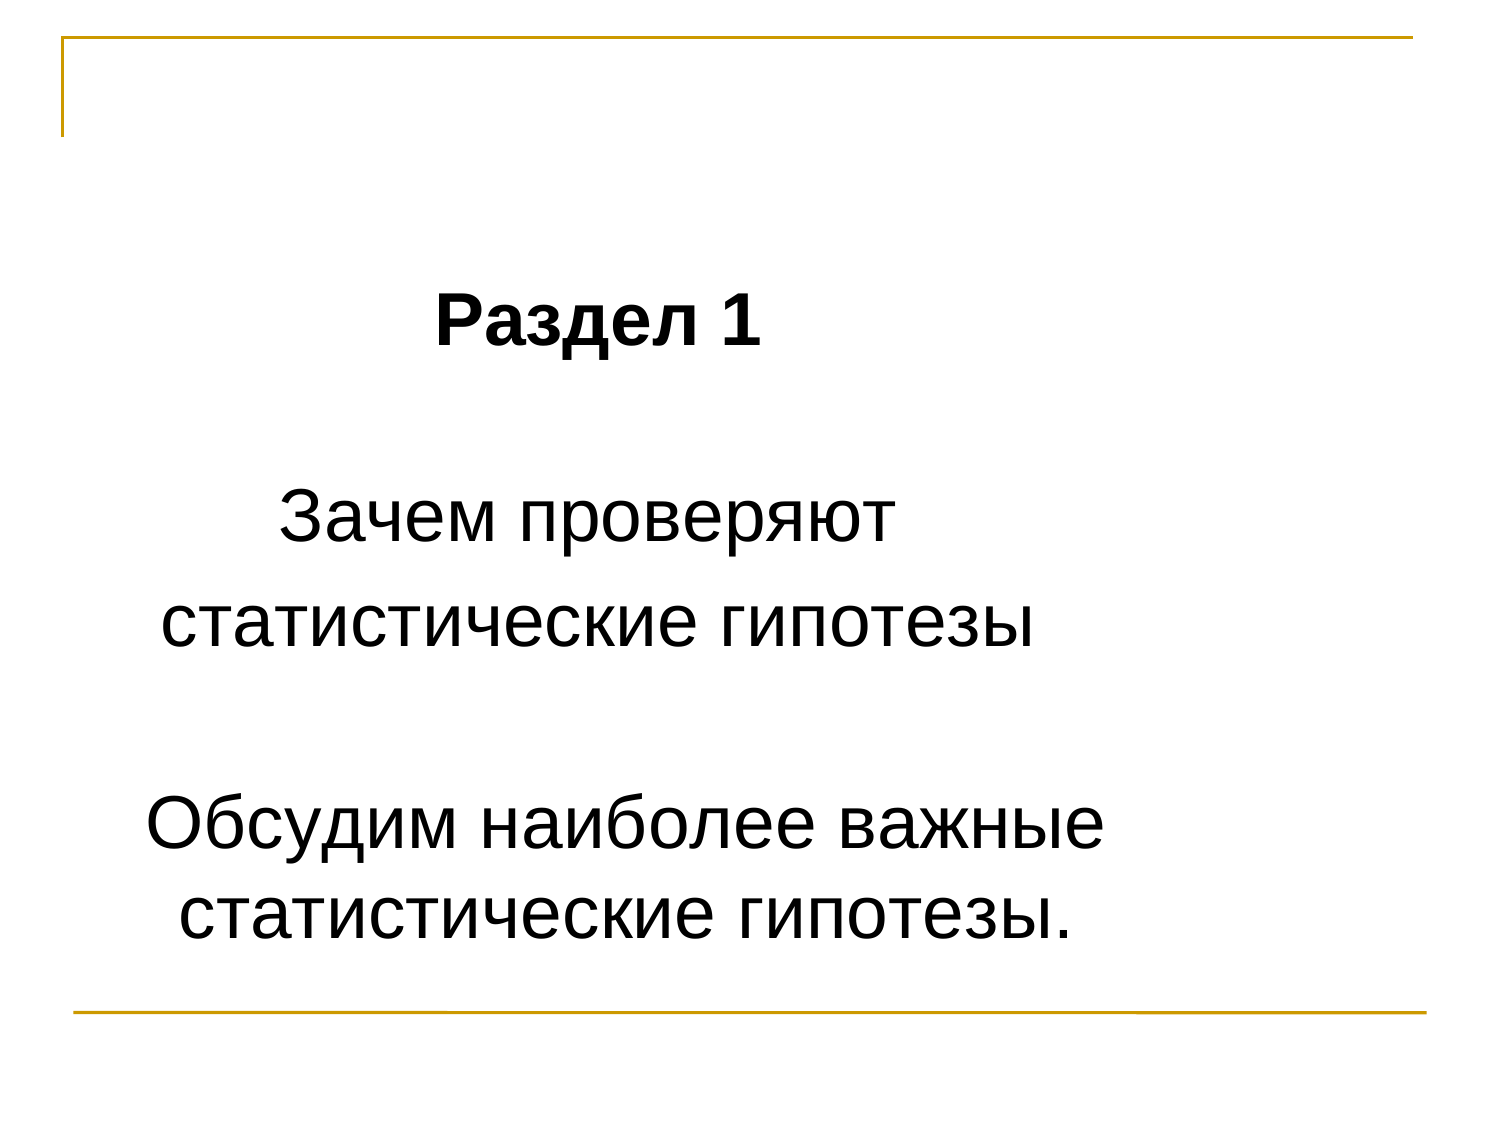

#
Раздел 1
Зачем проверяют
статистические гипотезы
Обсудим наиболее важные статистические гипотезы.